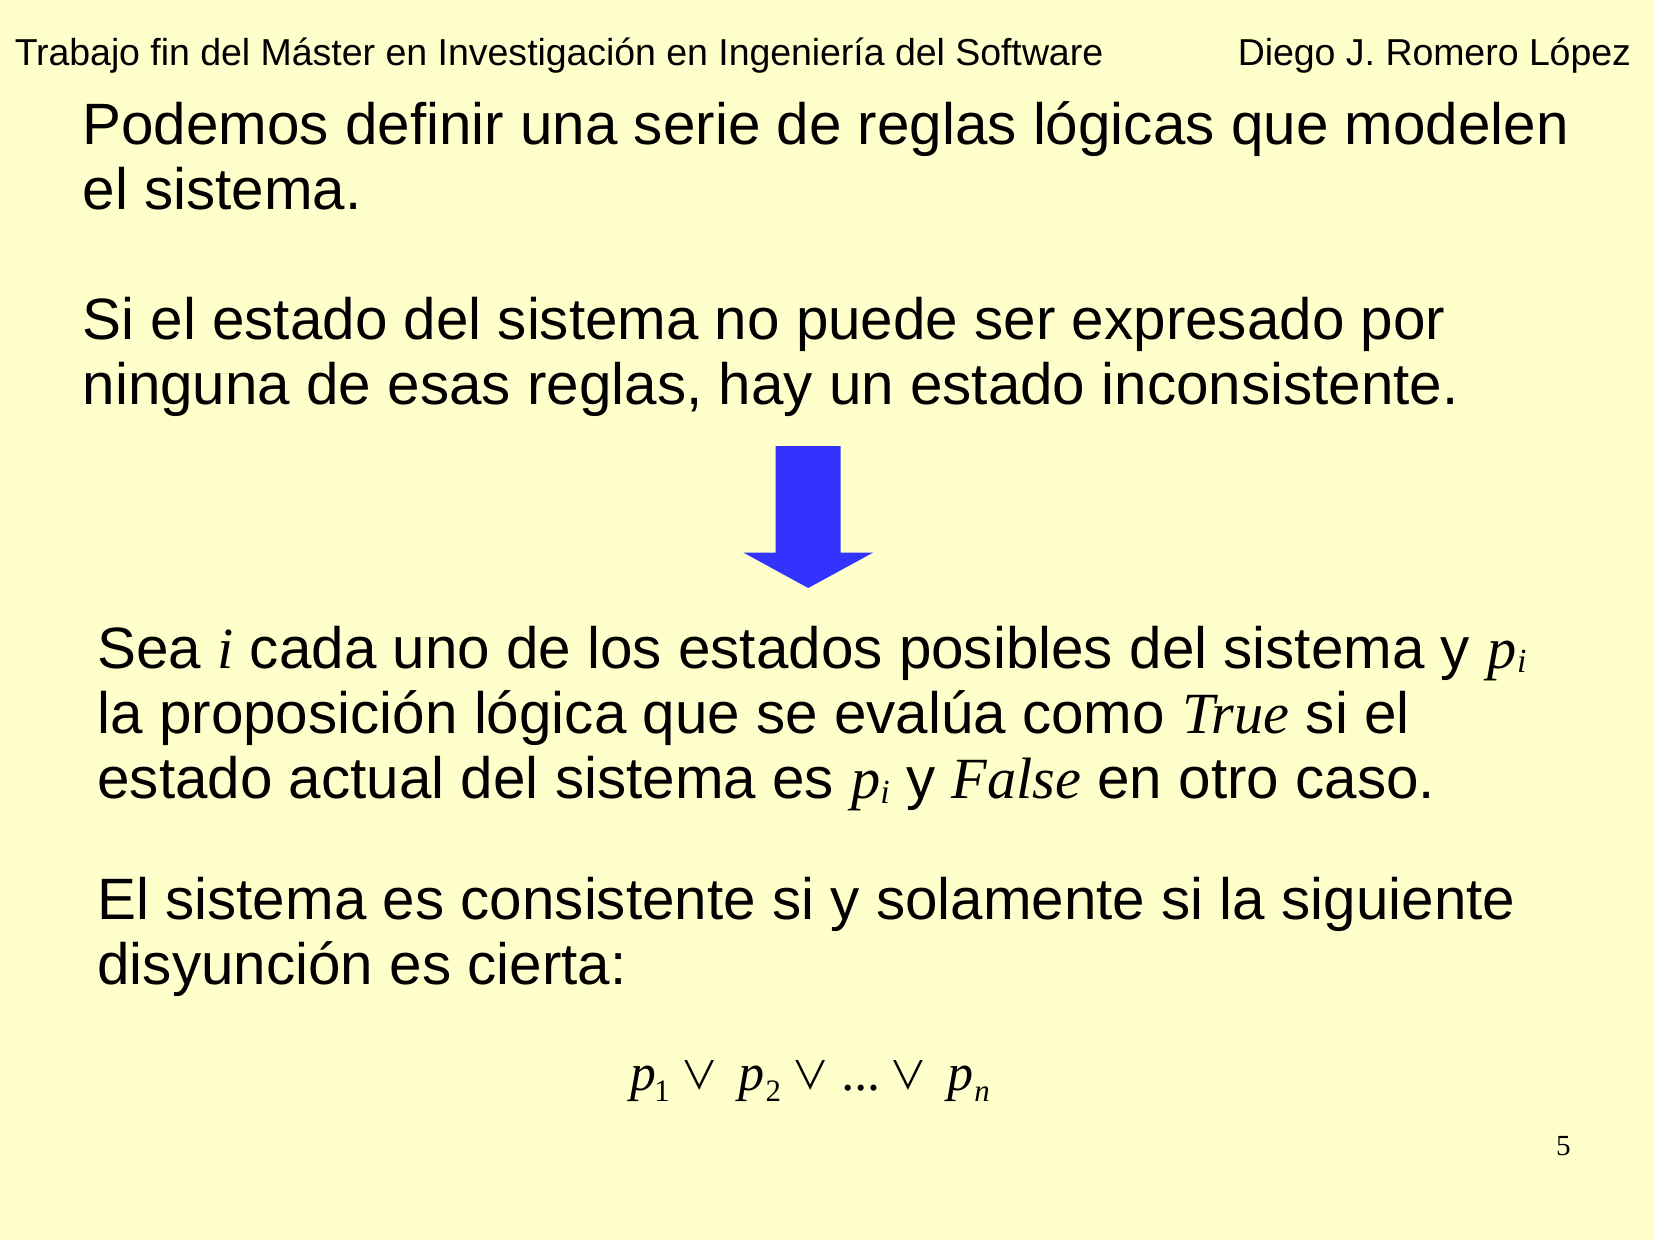

Podemos definir una serie de reglas lógicas que modelen el sistema.
Si el estado del sistema no puede ser expresado por ninguna de esas reglas, hay un estado inconsistente.
Sea i cada uno de los estados posibles del sistema y pi la proposición lógica que se evalúa como True si el estado actual del sistema es pi y False en otro caso.
El sistema es consistente si y solamente si la siguiente disyunción es cierta:
5